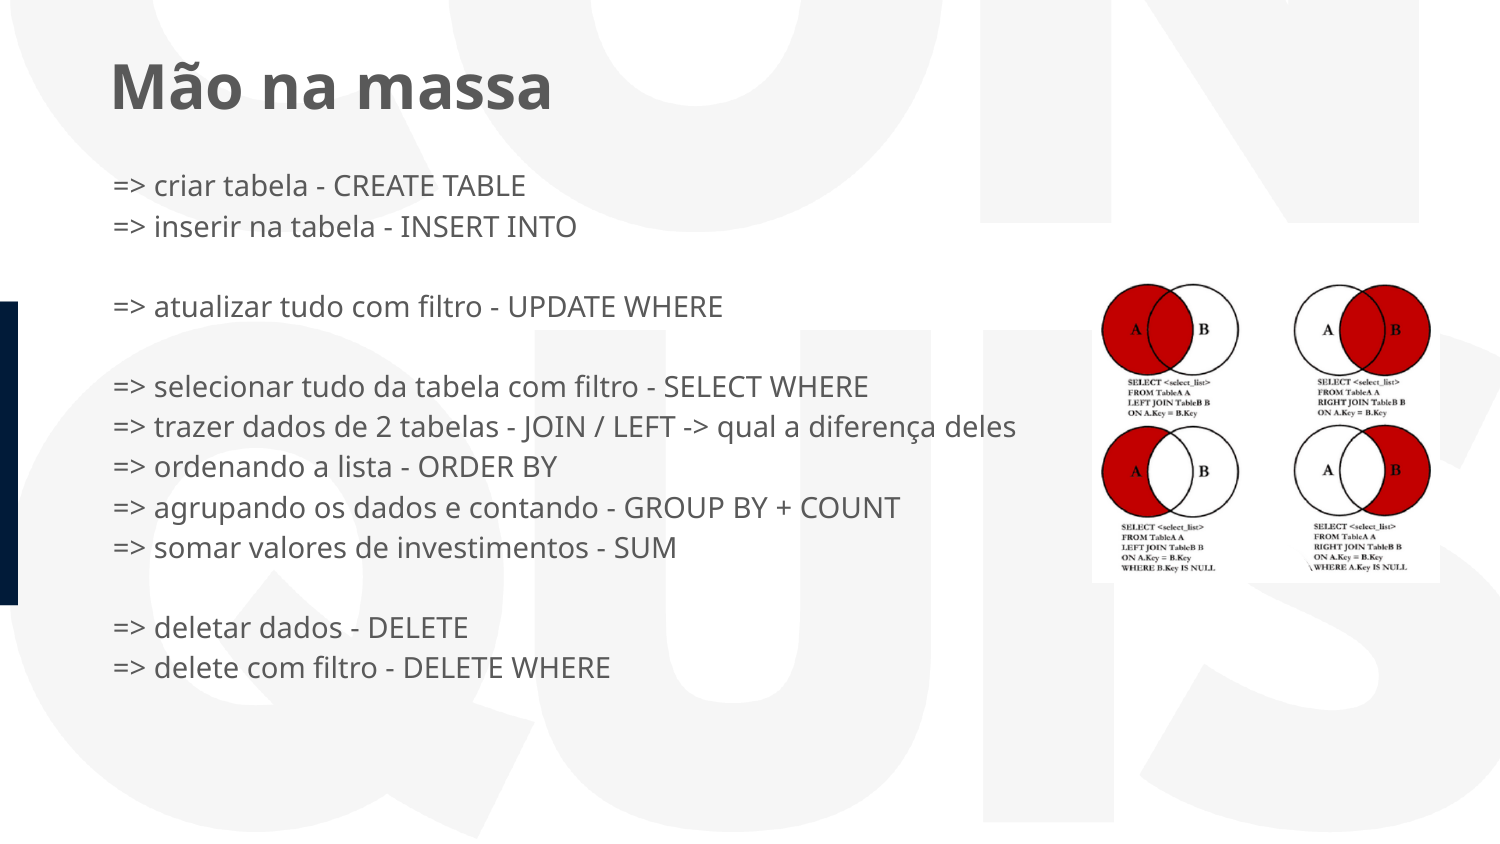

# Mão na massa
=> criar tabela - CREATE TABLE
=> inserir na tabela - INSERT INTO
=> atualizar tudo com filtro - UPDATE WHERE
=> selecionar tudo da tabela com filtro - SELECT WHERE
=> trazer dados de 2 tabelas - JOIN / LEFT -> qual a diferença deles
=> ordenando a lista - ORDER BY
=> agrupando os dados e contando - GROUP BY + COUNT
=> somar valores de investimentos - SUM
=> deletar dados - DELETE
=> delete com filtro - DELETE WHERE